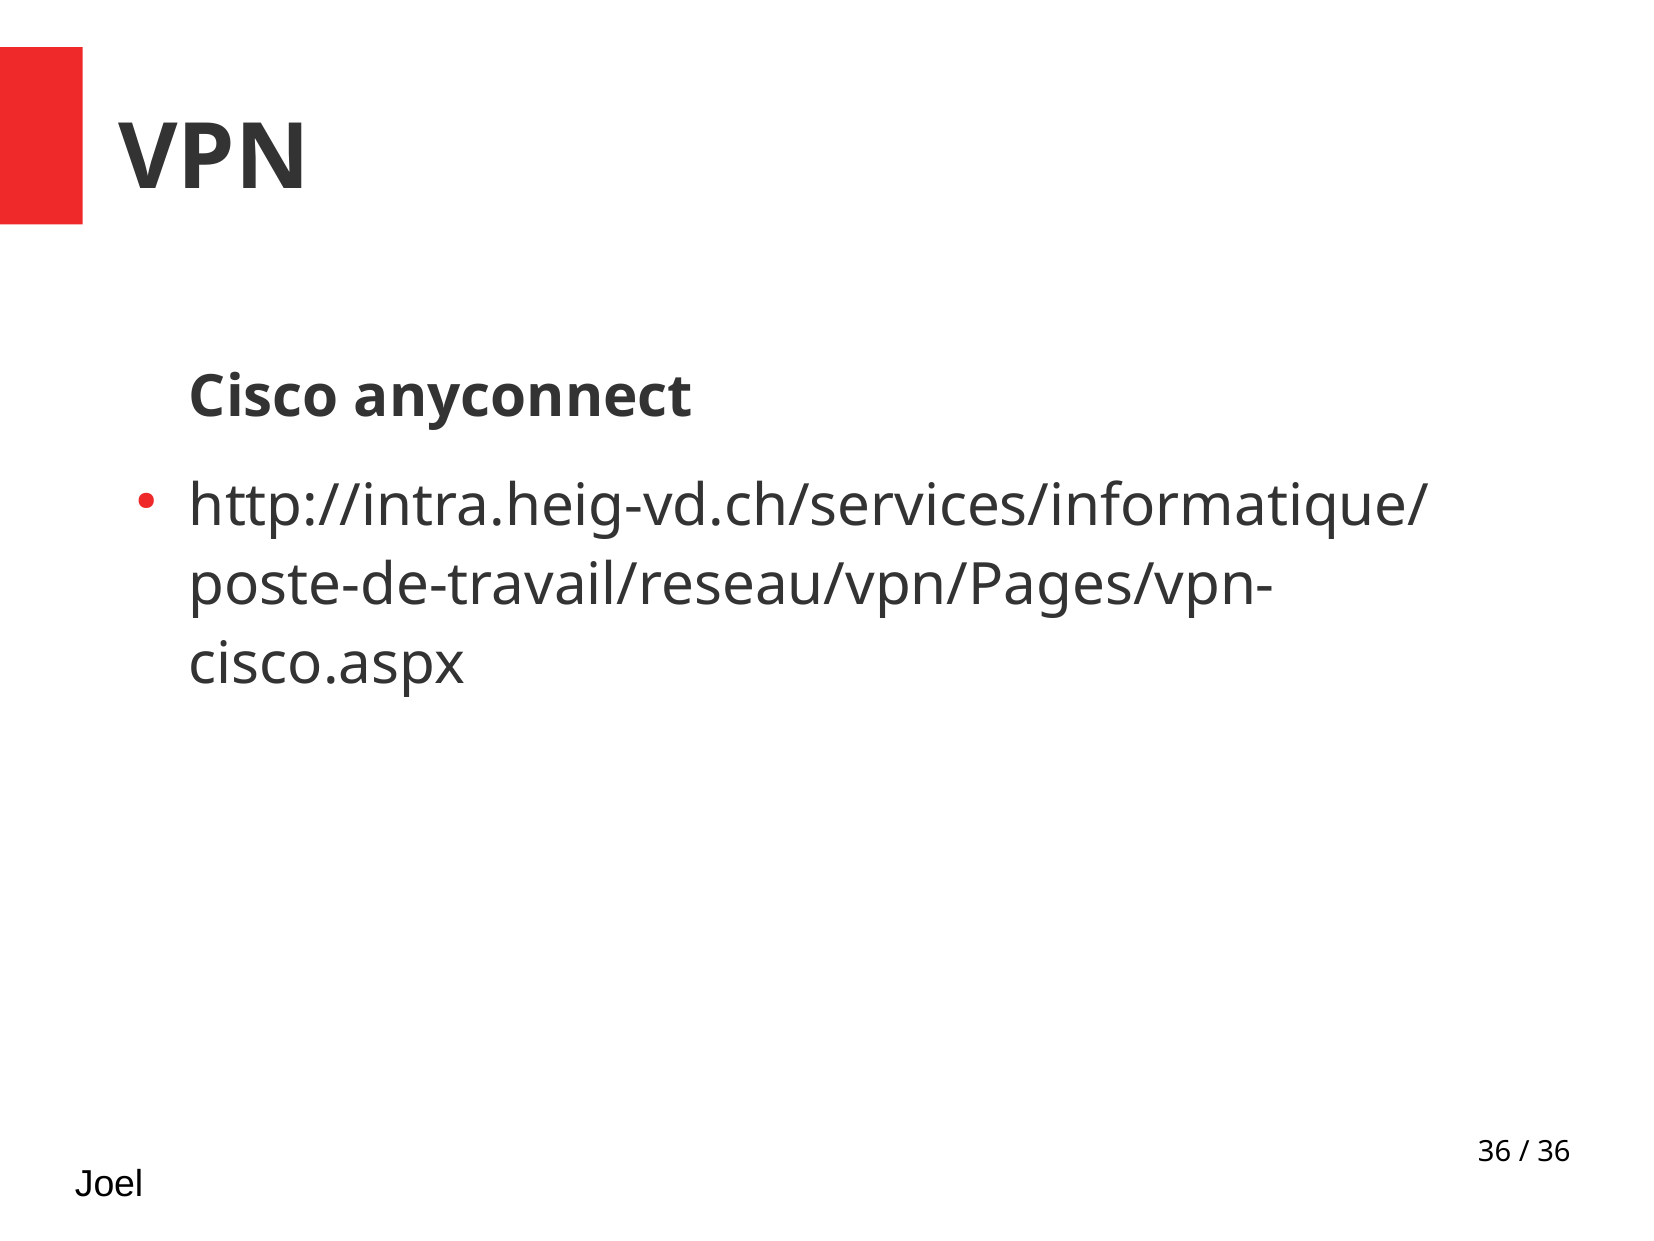

# VPN
Cisco anyconnect
http://intra.heig-vd.ch/services/informatique/poste-de-travail/reseau/vpn/Pages/vpn-cisco.aspx
36
Joel